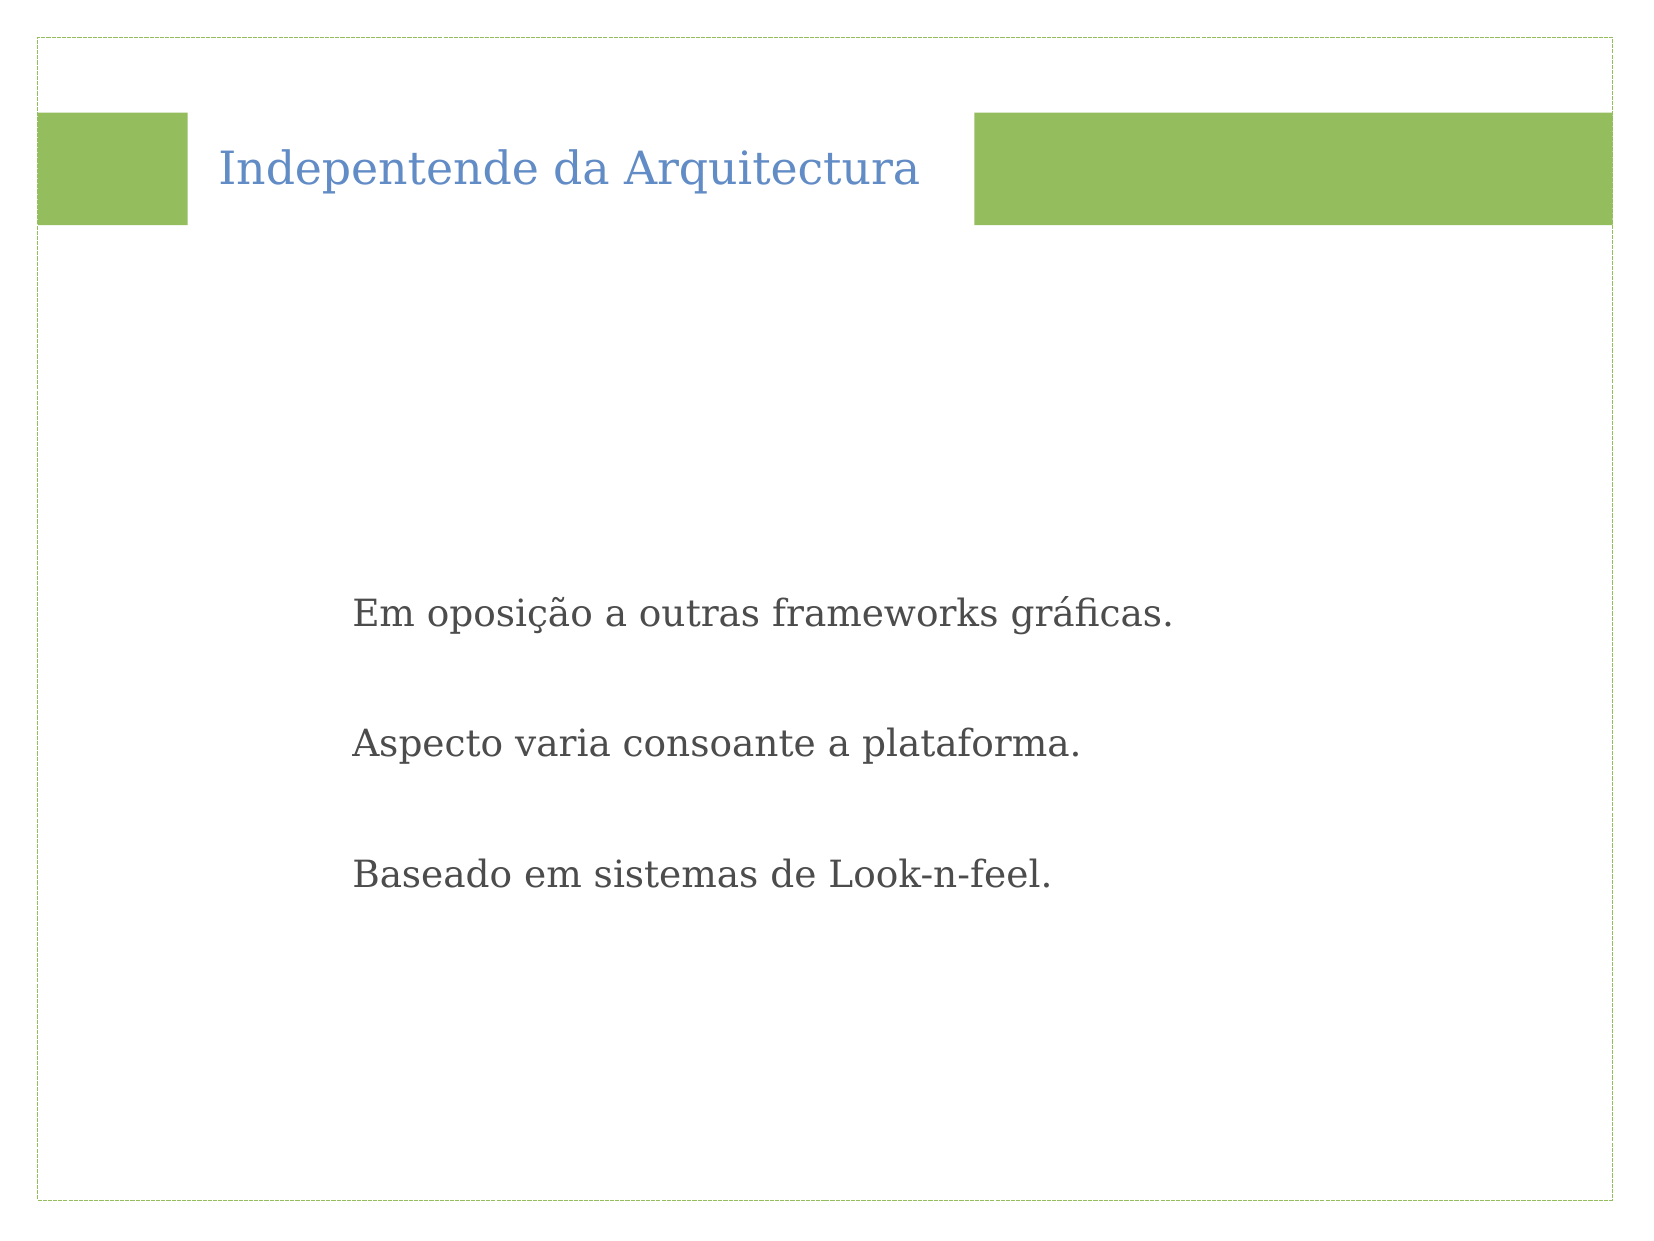

Indepentende da Arquitectura
Em oposição a outras frameworks gráficas.
Aspecto varia consoante a plataforma.
Baseado em sistemas de Look-n-feel.